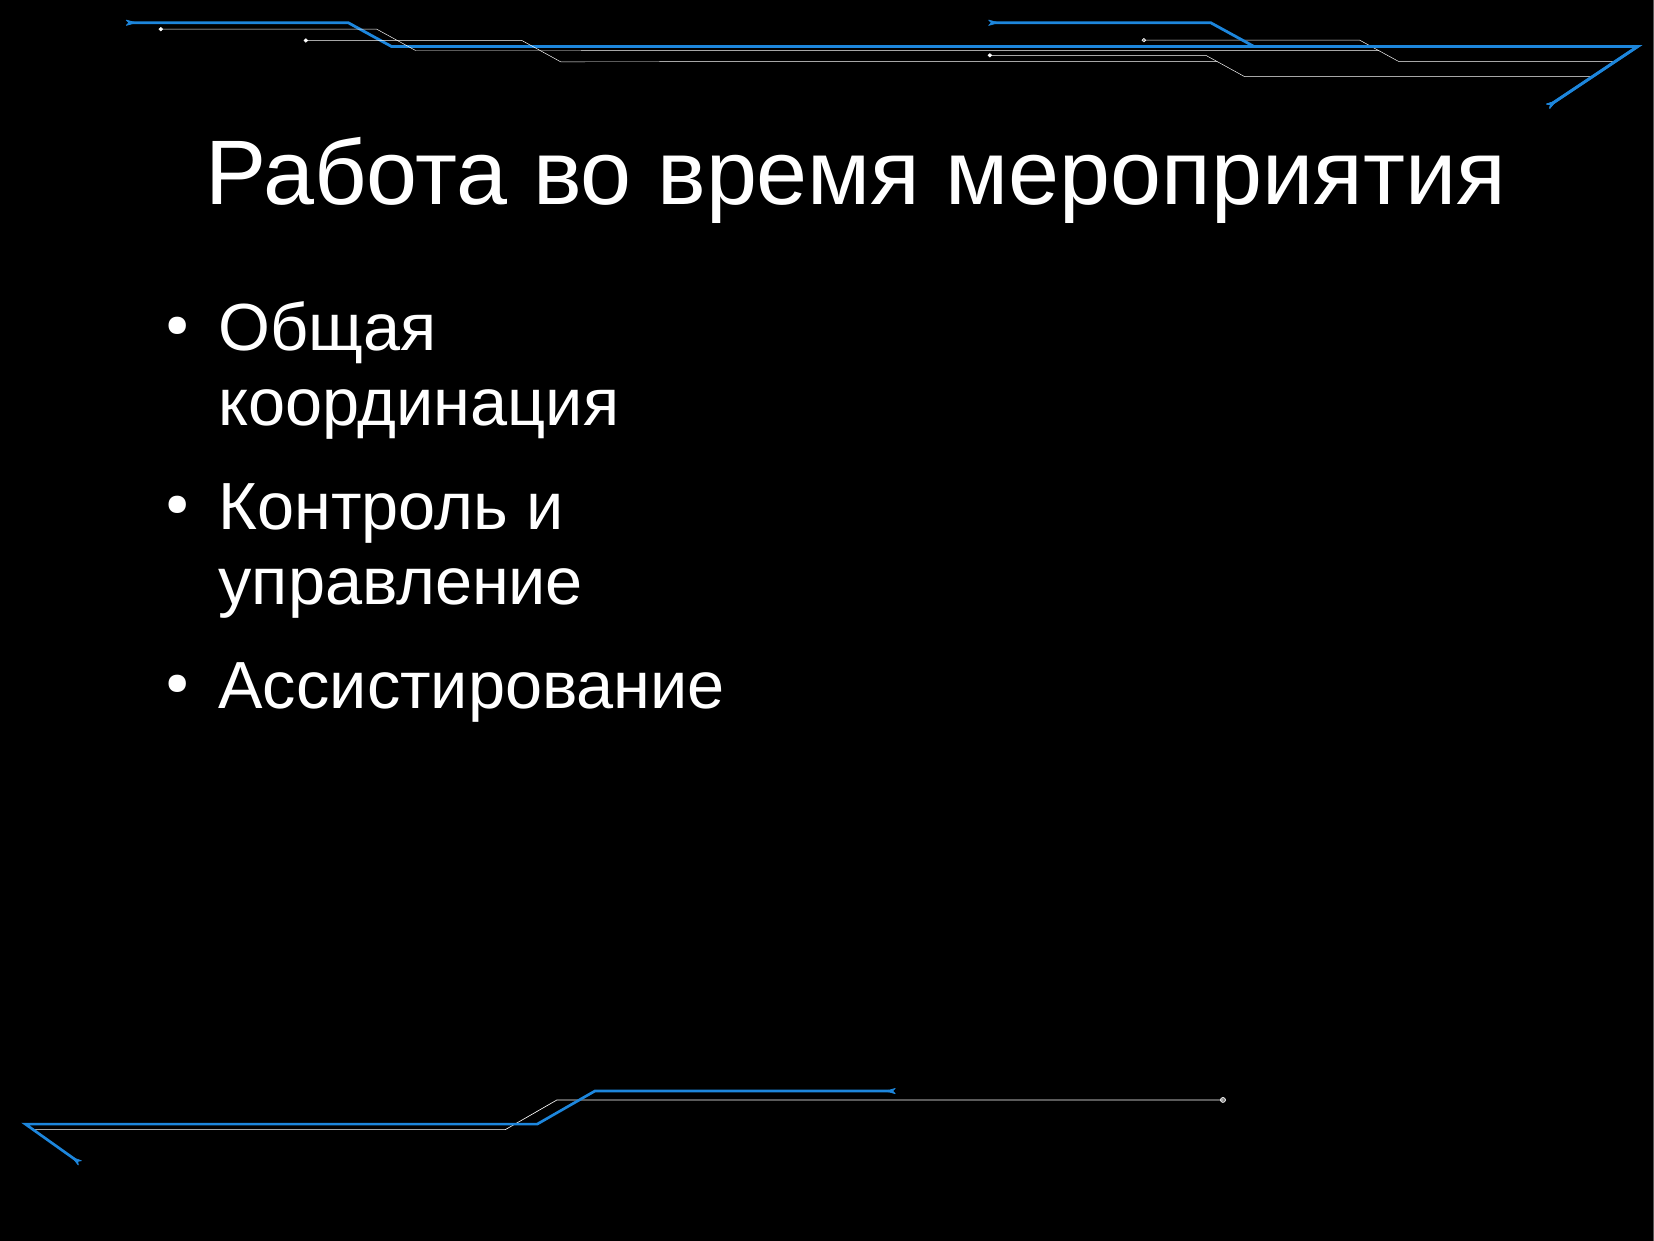

# Работа во время мероприятия
Общая координация
Контроль и управление
Ассистирование